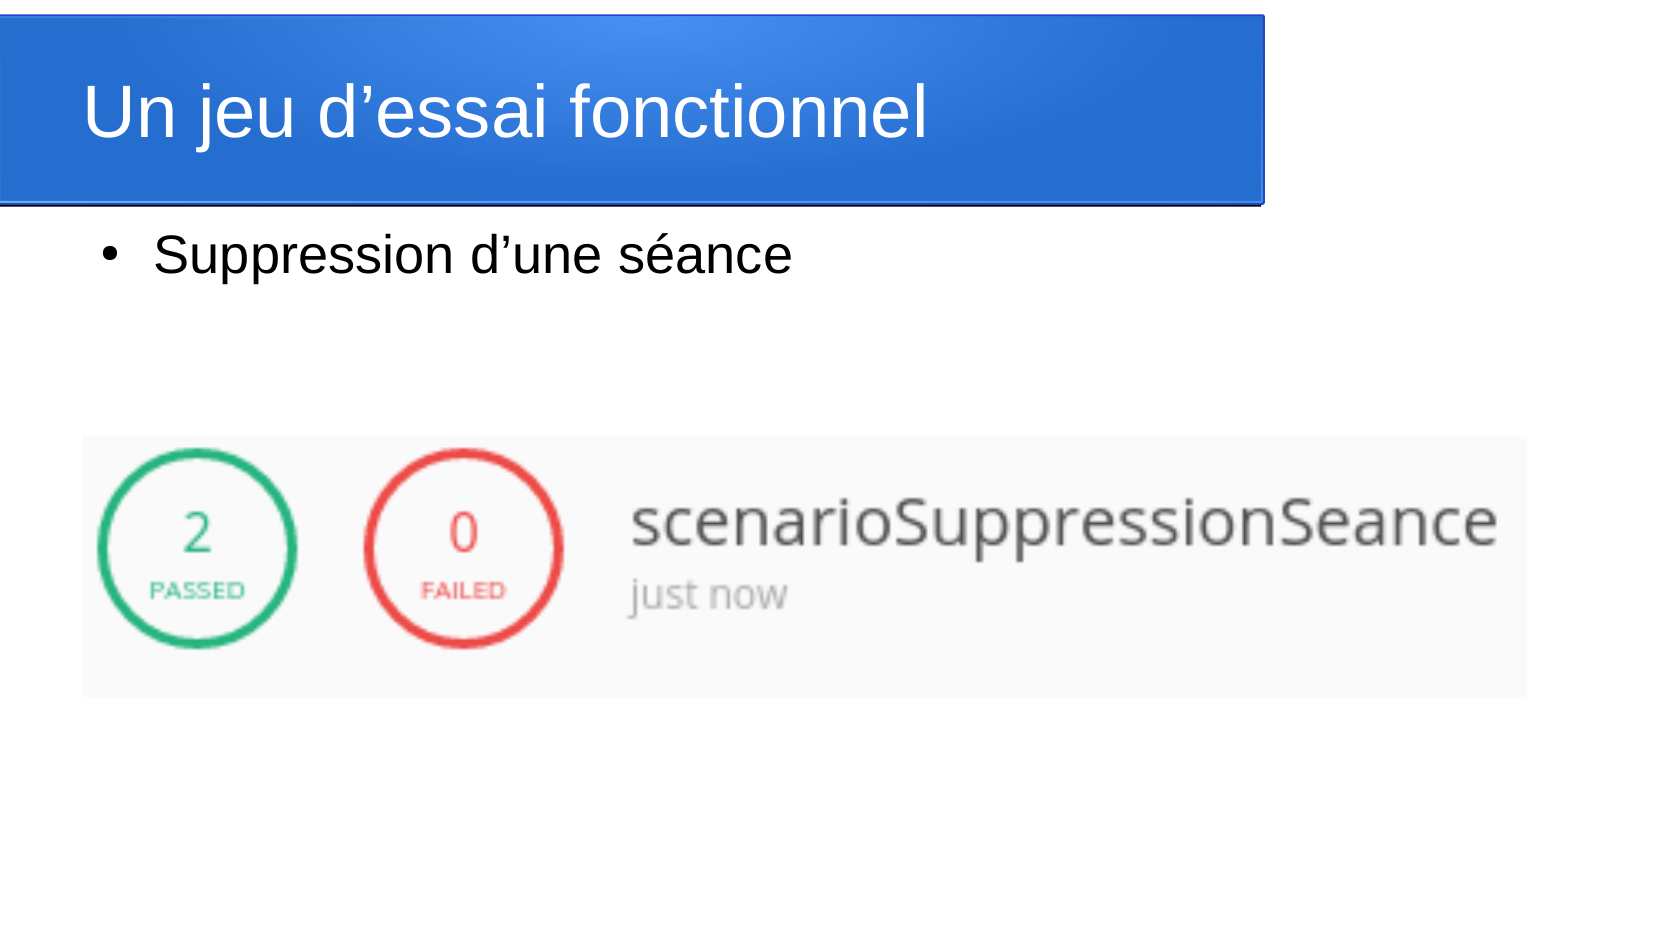

# Un jeu d’essai fonctionnel
Suppression d’une séance